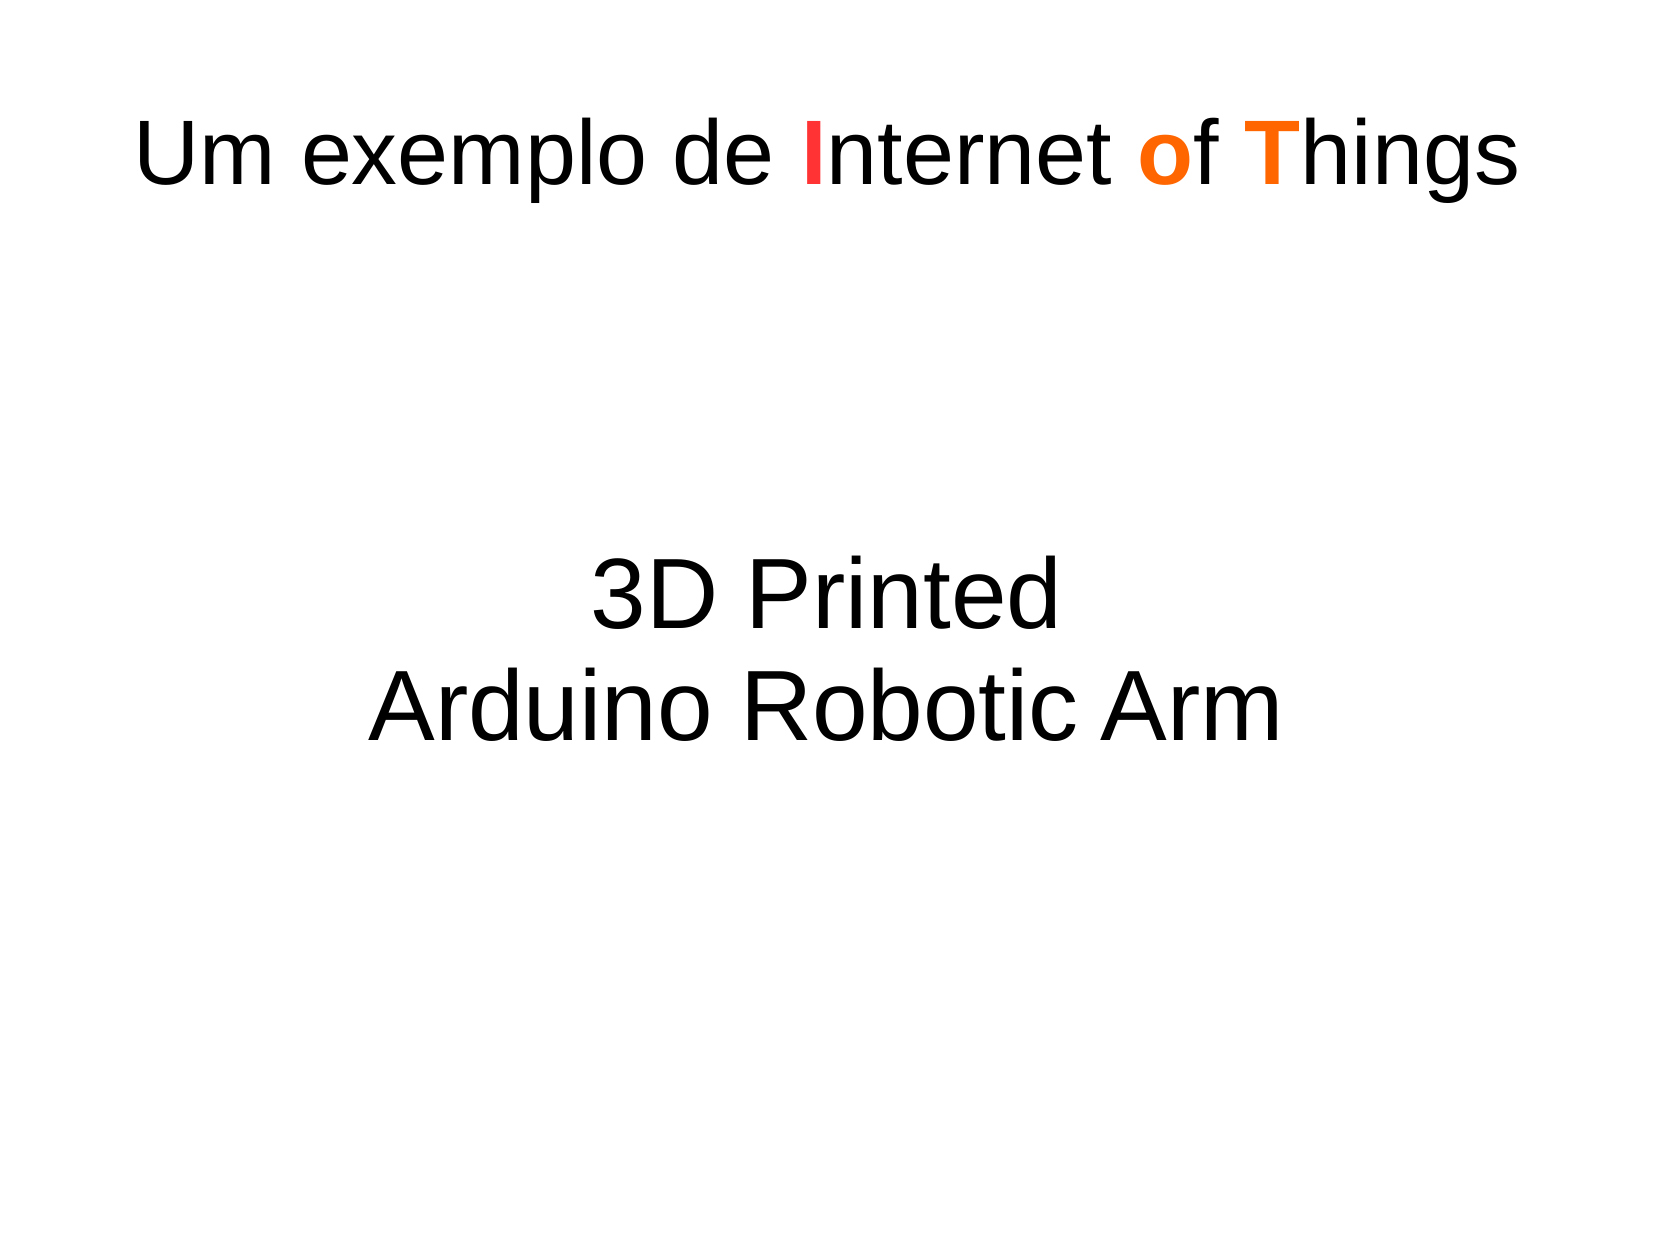

# Um exemplo de Internet of Things
3D Printed
Arduino Robotic Arm